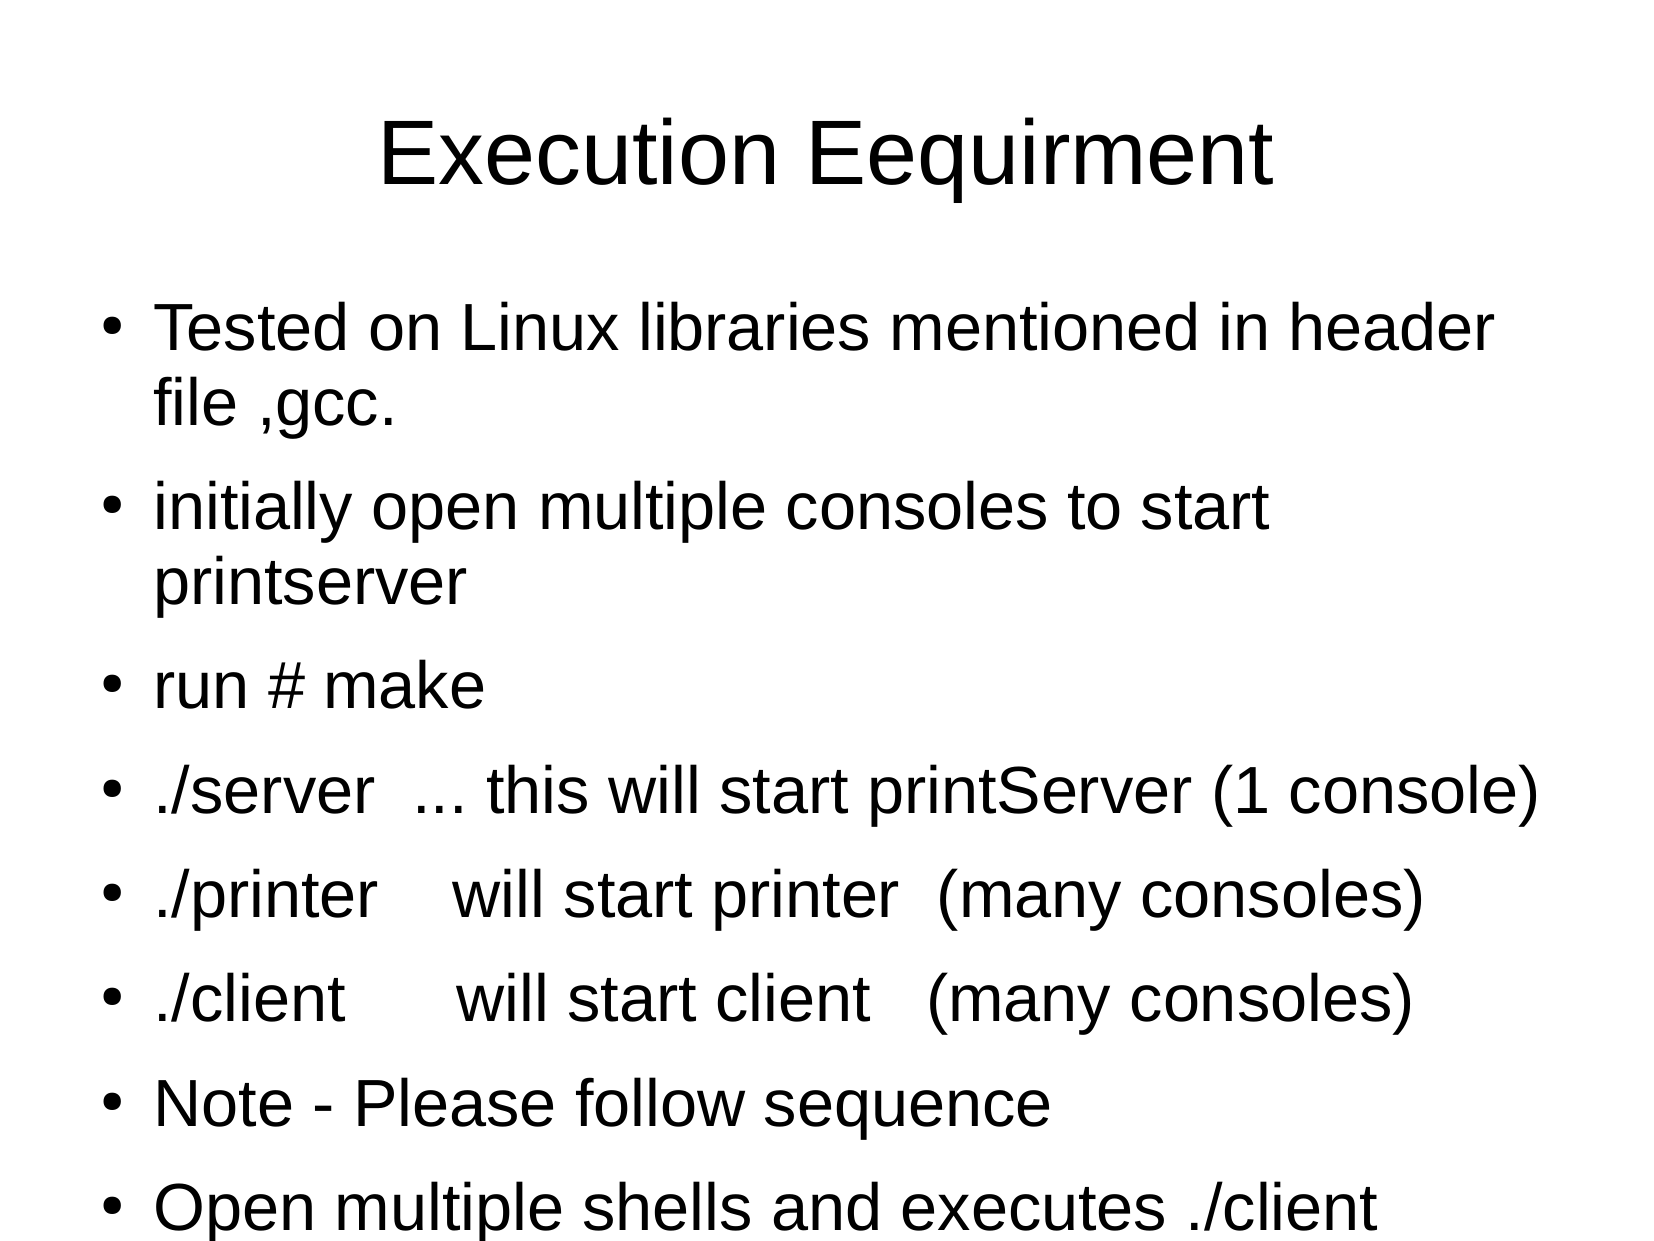

# Execution Eequirment
Tested on Linux libraries mentioned in header file ,gcc.
initially open multiple consoles to start printserver
run # make
./server ... this will start printServer (1 console)
./printer will start printer (many consoles)
./client will start client (many consoles)
Note - Please follow sequence
Open multiple shells and executes ./client and /.printer every time to add more connection